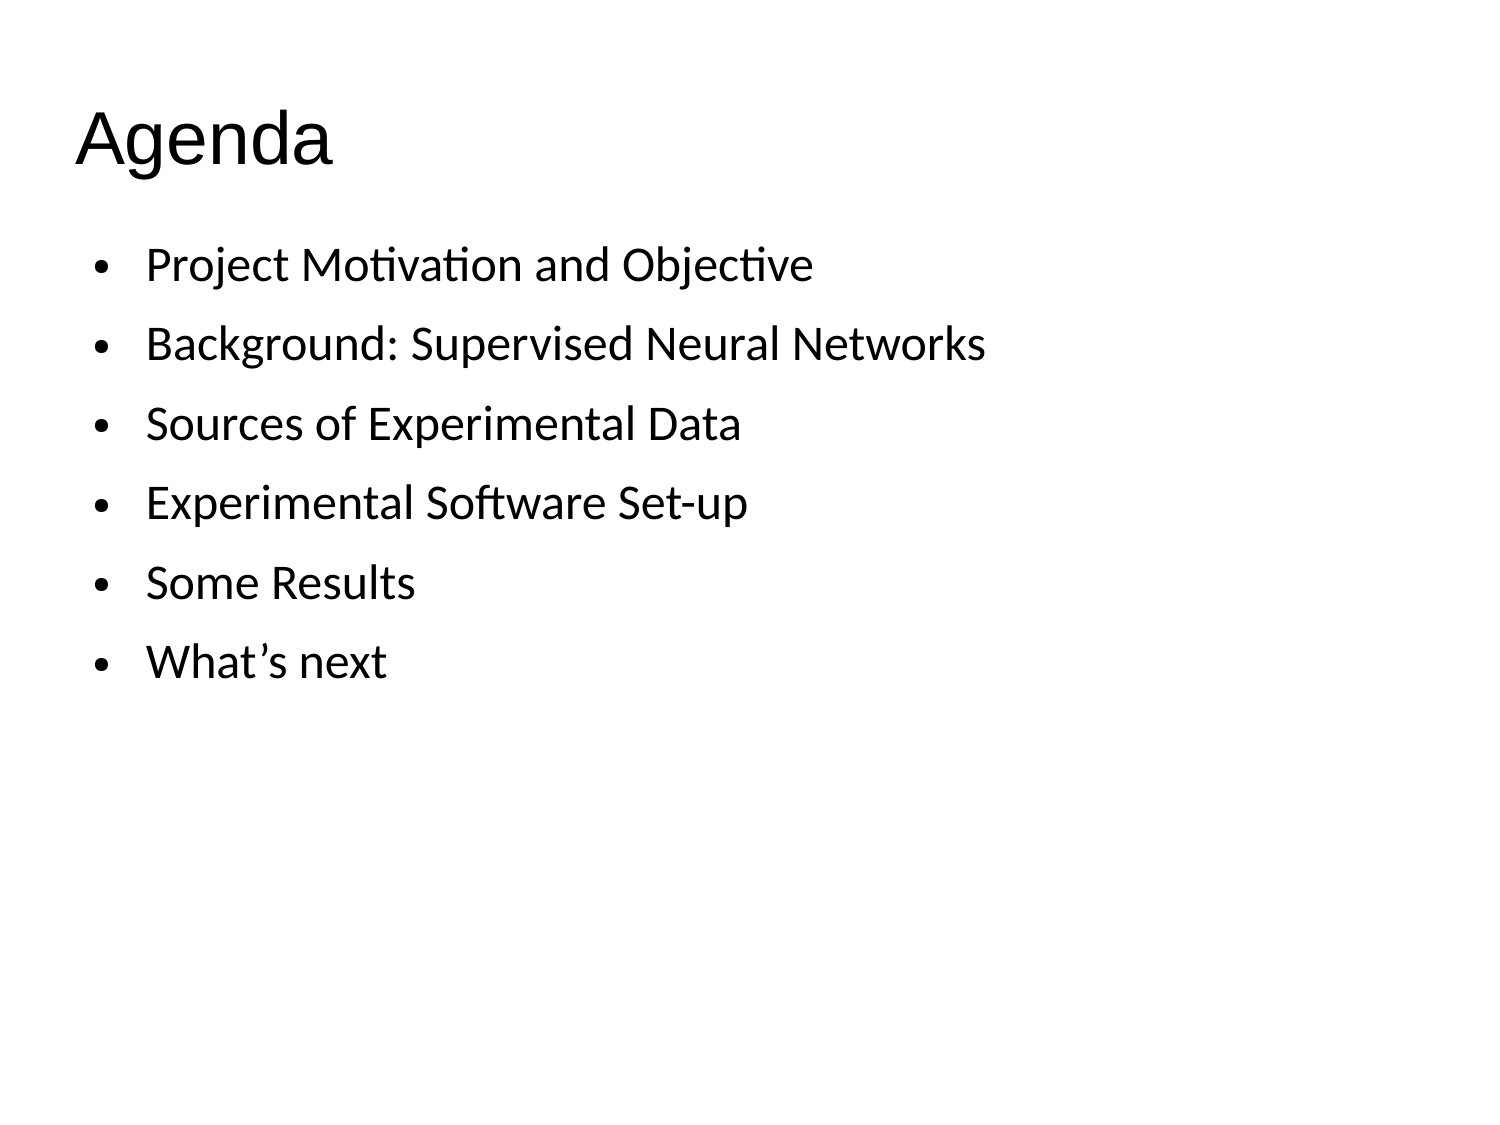

# Agenda
Project Motivation and Objective
Background: Supervised Neural Networks
Sources of Experimental Data
Experimental Software Set-up
Some Results
What’s next